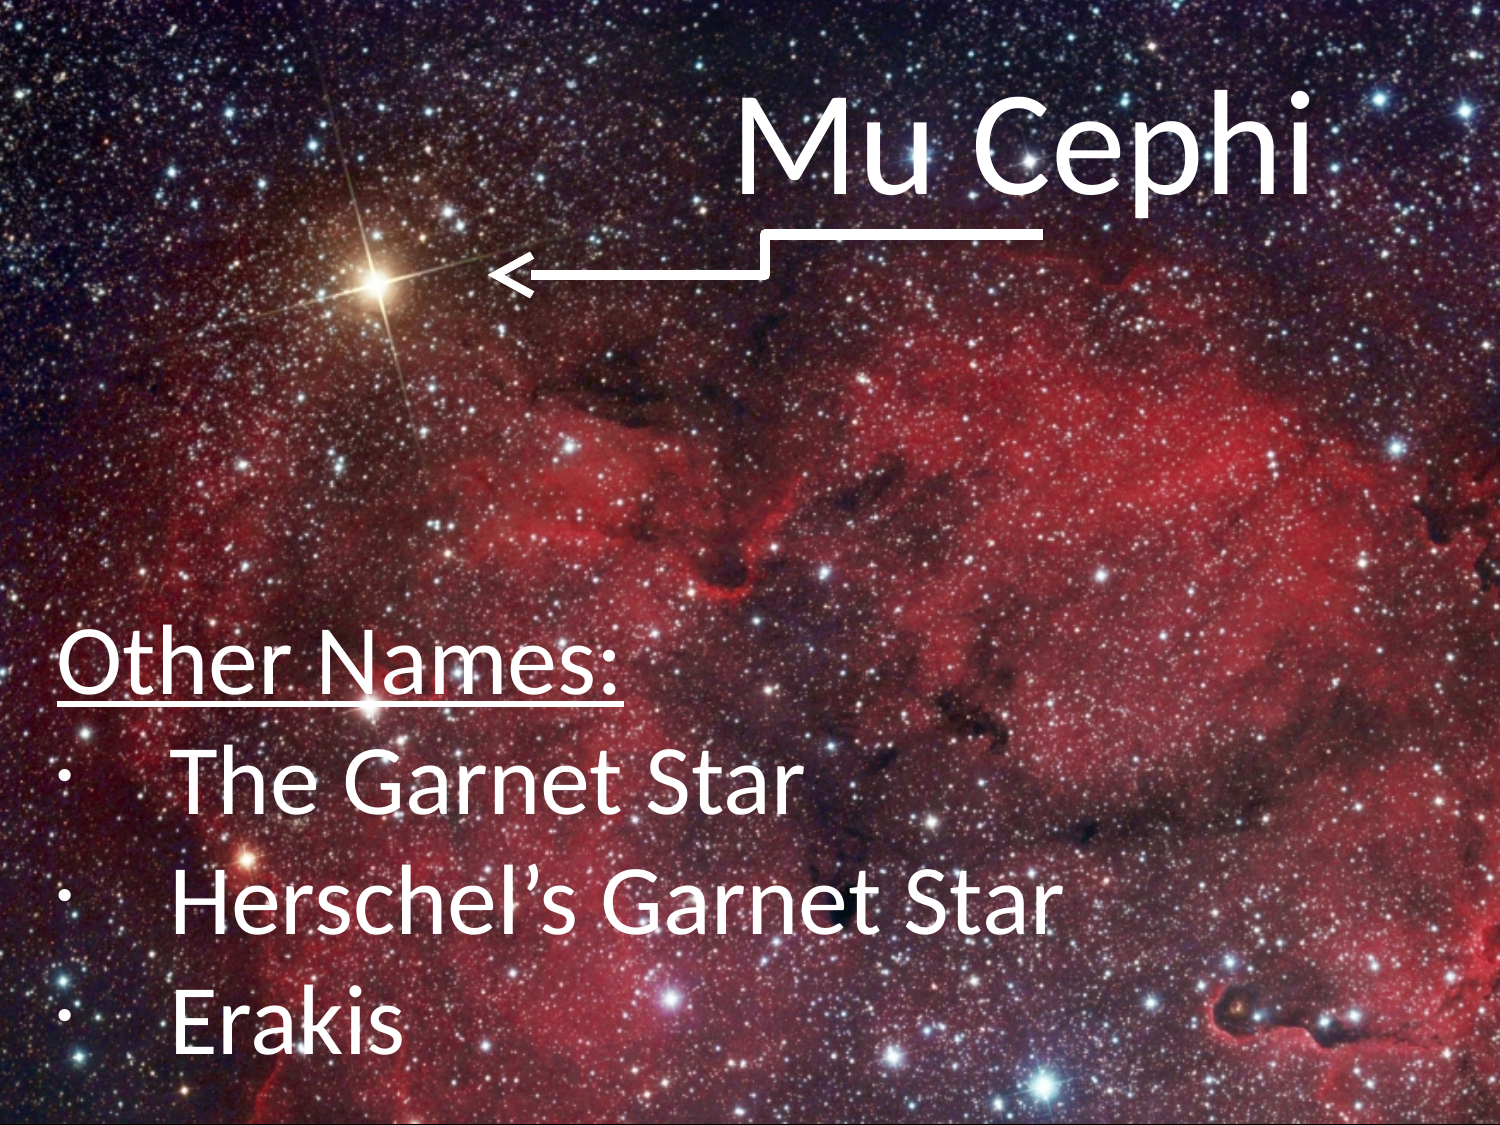

Mu Cephi
Other Names:
The Garnet Star
Herschel’s Garnet Star
Erakis